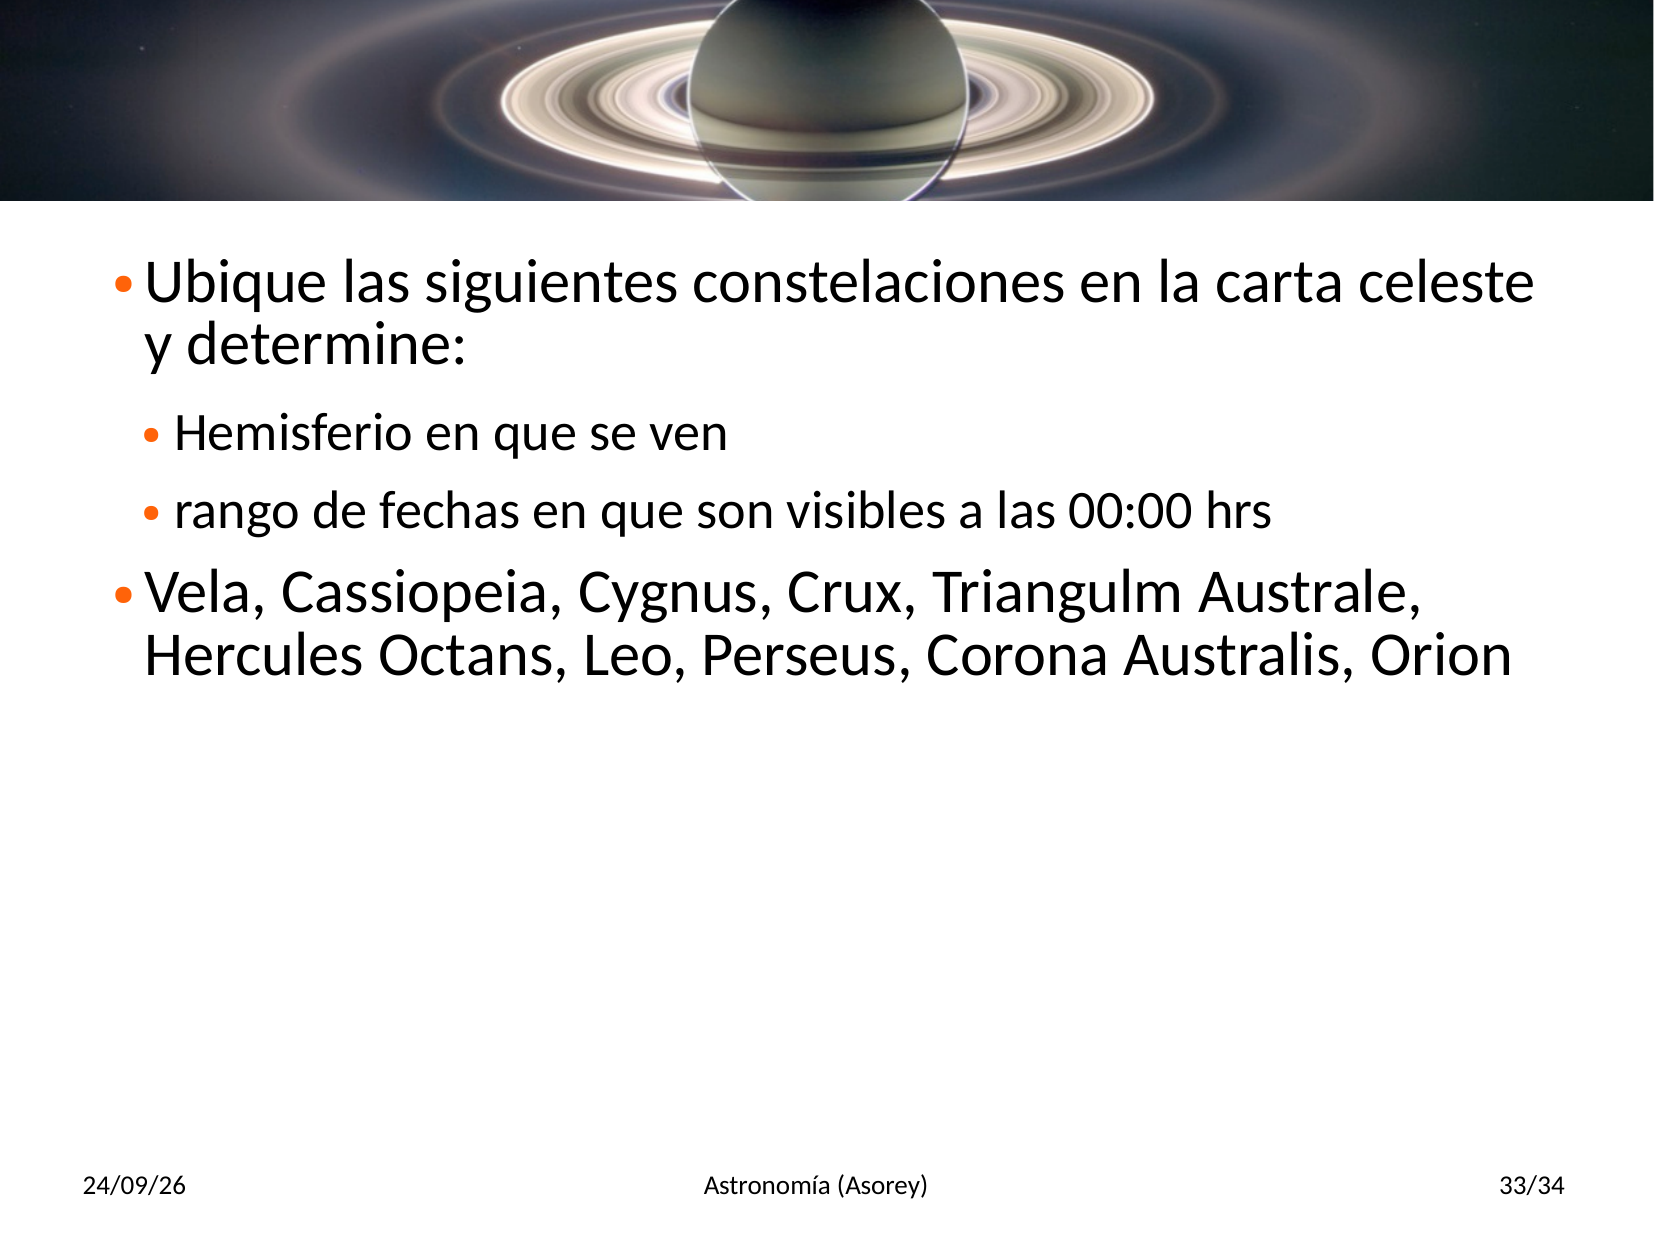

#
Ubique las siguientes constelaciones en la carta celeste y determine:
Hemisferio en que se ven
rango de fechas en que son visibles a las 00:00 hrs
Vela, Cassiopeia, Cygnus, Crux, Triangulm Australe, Hercules Octans, Leo, Perseus, Corona Australis, Orion
Astronomía (Asorey)
33